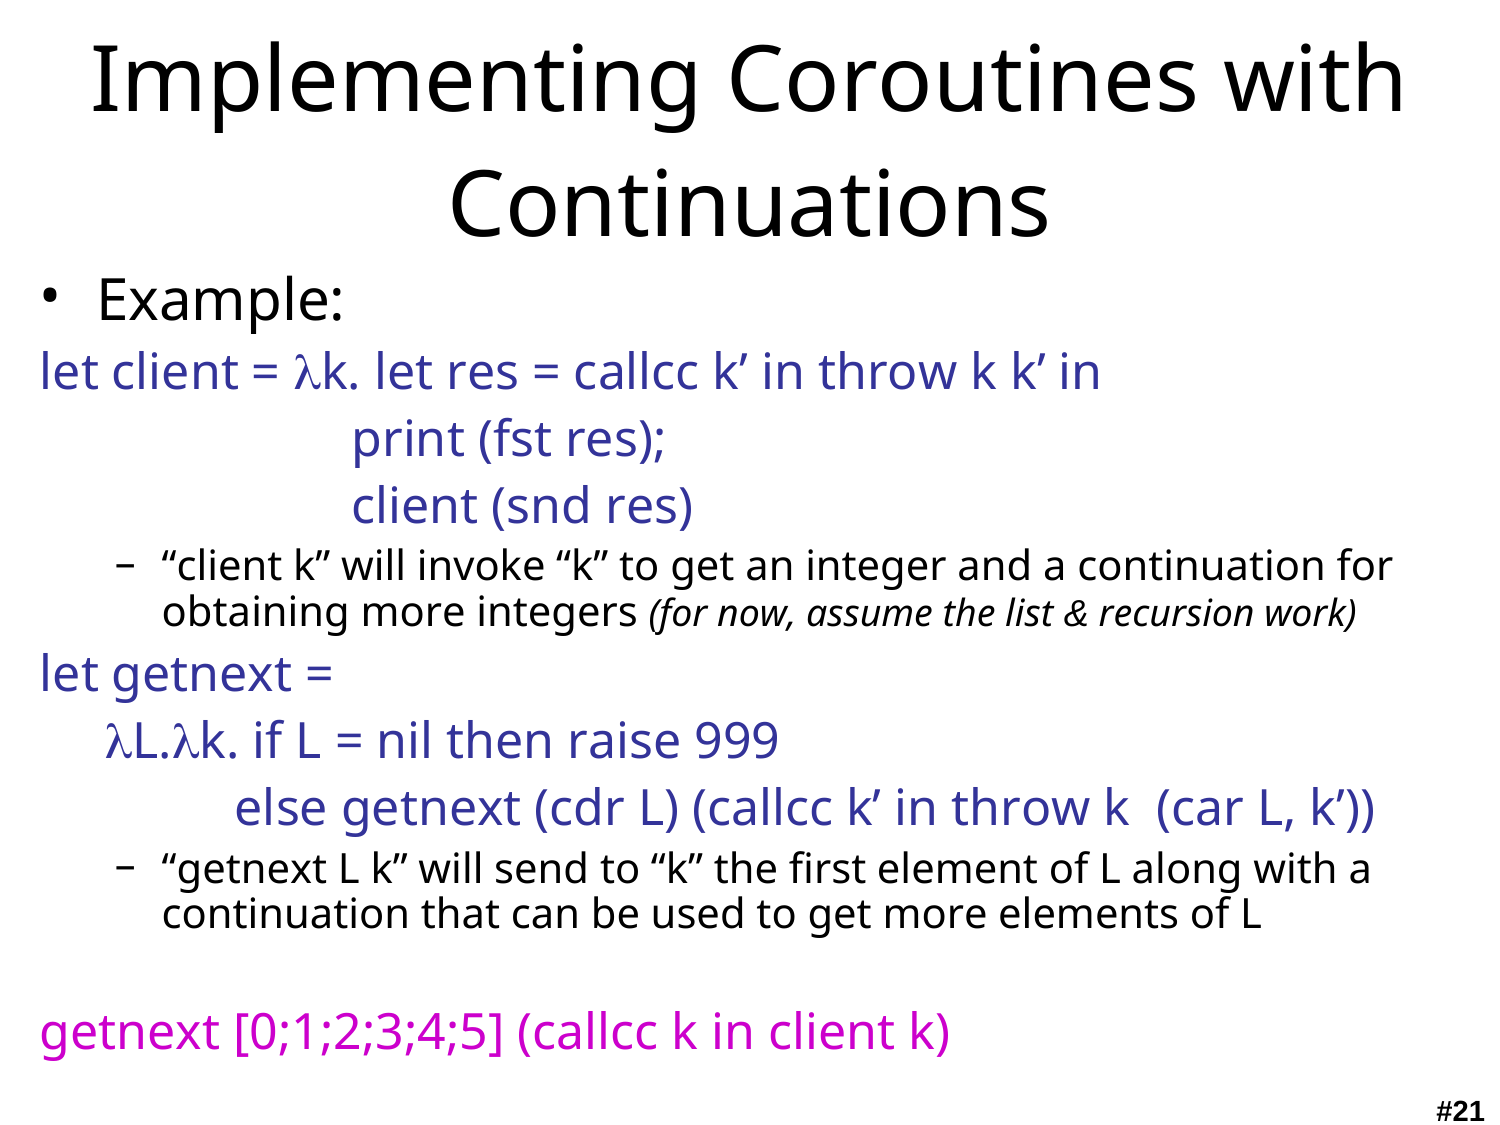

# Implementing Coroutines with Continuations
Example:
let client = k. let res = callcc k’ in throw k k’ in
 print (fst res);
 client (snd res)
“client k” will invoke “k” to get an integer and a continuation for obtaining more integers (for now, assume the list & recursion work)
let getnext =
 L.k. if L = nil then raise 999
 else getnext (cdr L) (callcc k’ in throw k (car L, k’))
“getnext L k” will send to “k” the first element of L along with a continuation that can be used to get more elements of L
getnext [0;1;2;3;4;5] (callcc k in client k)
21